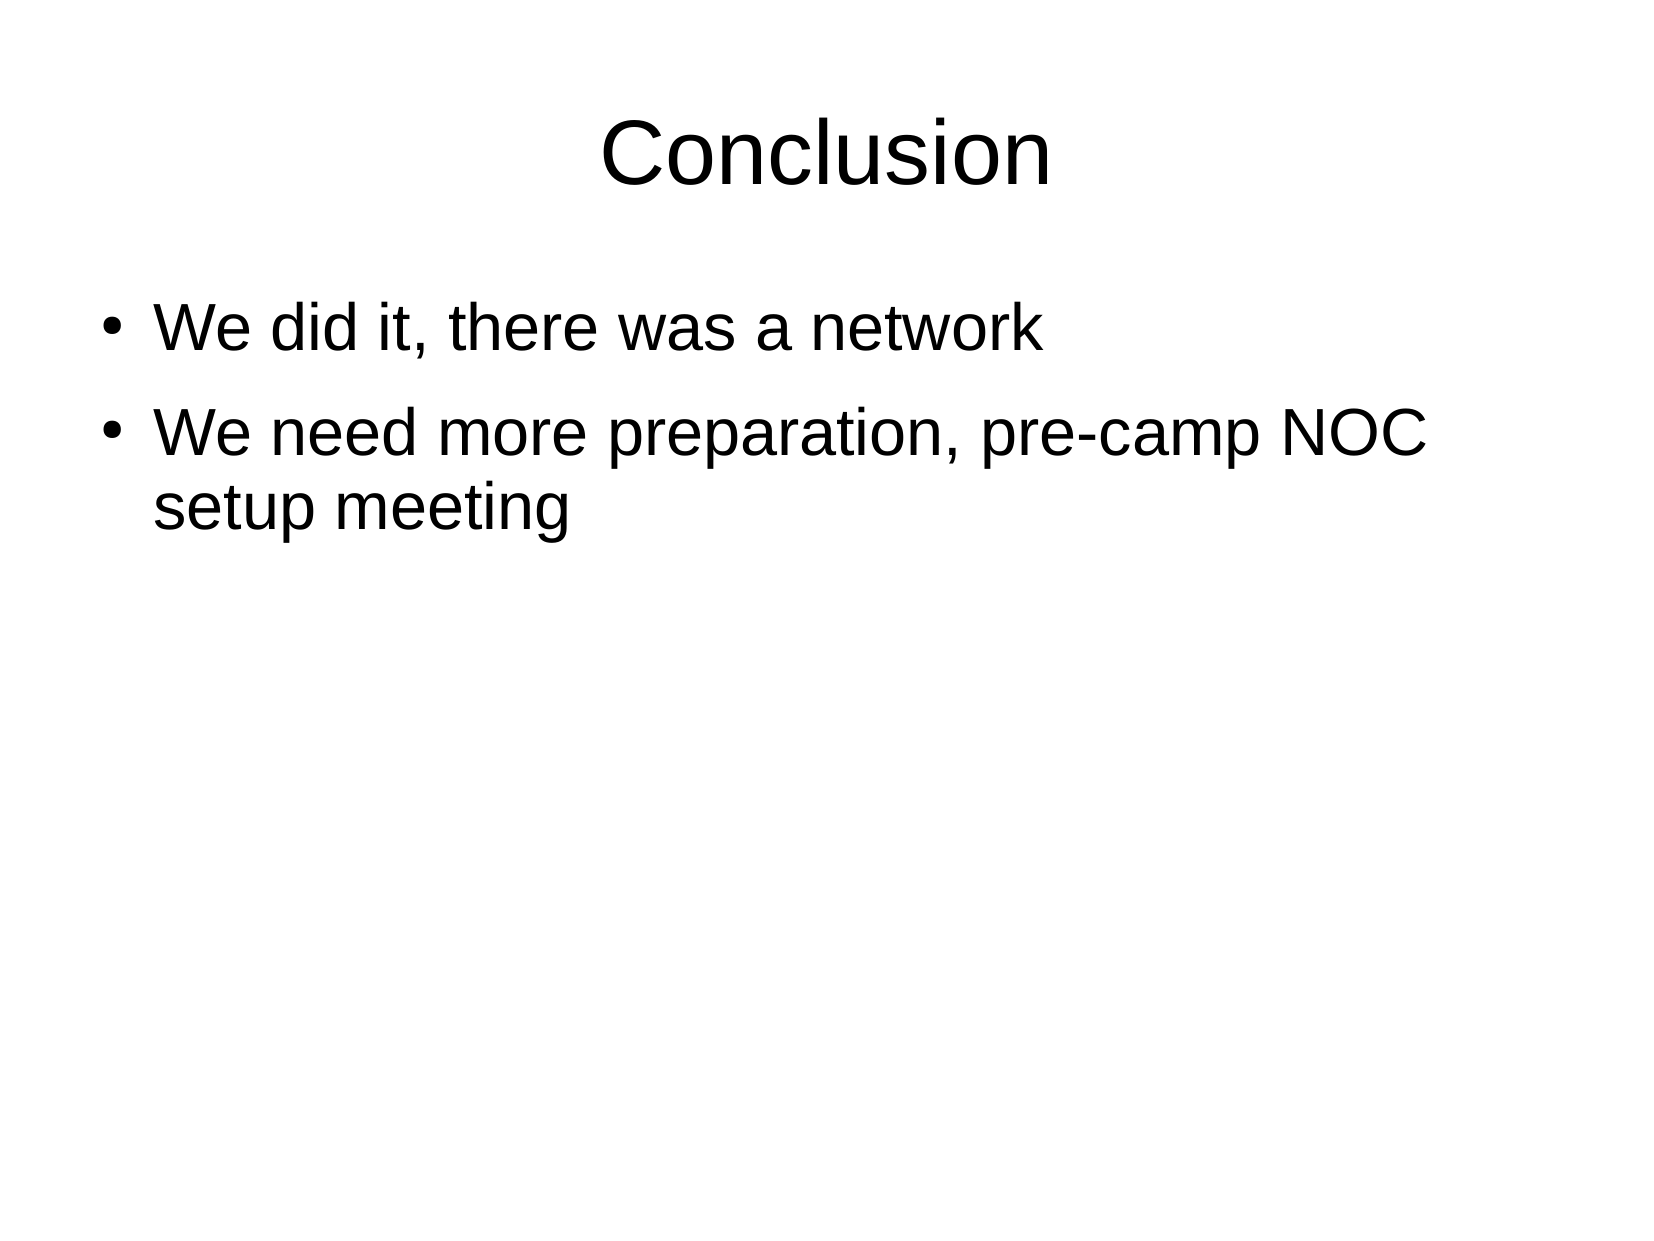

# Conclusion
We did it, there was a network
We need more preparation, pre-camp NOC setup meeting